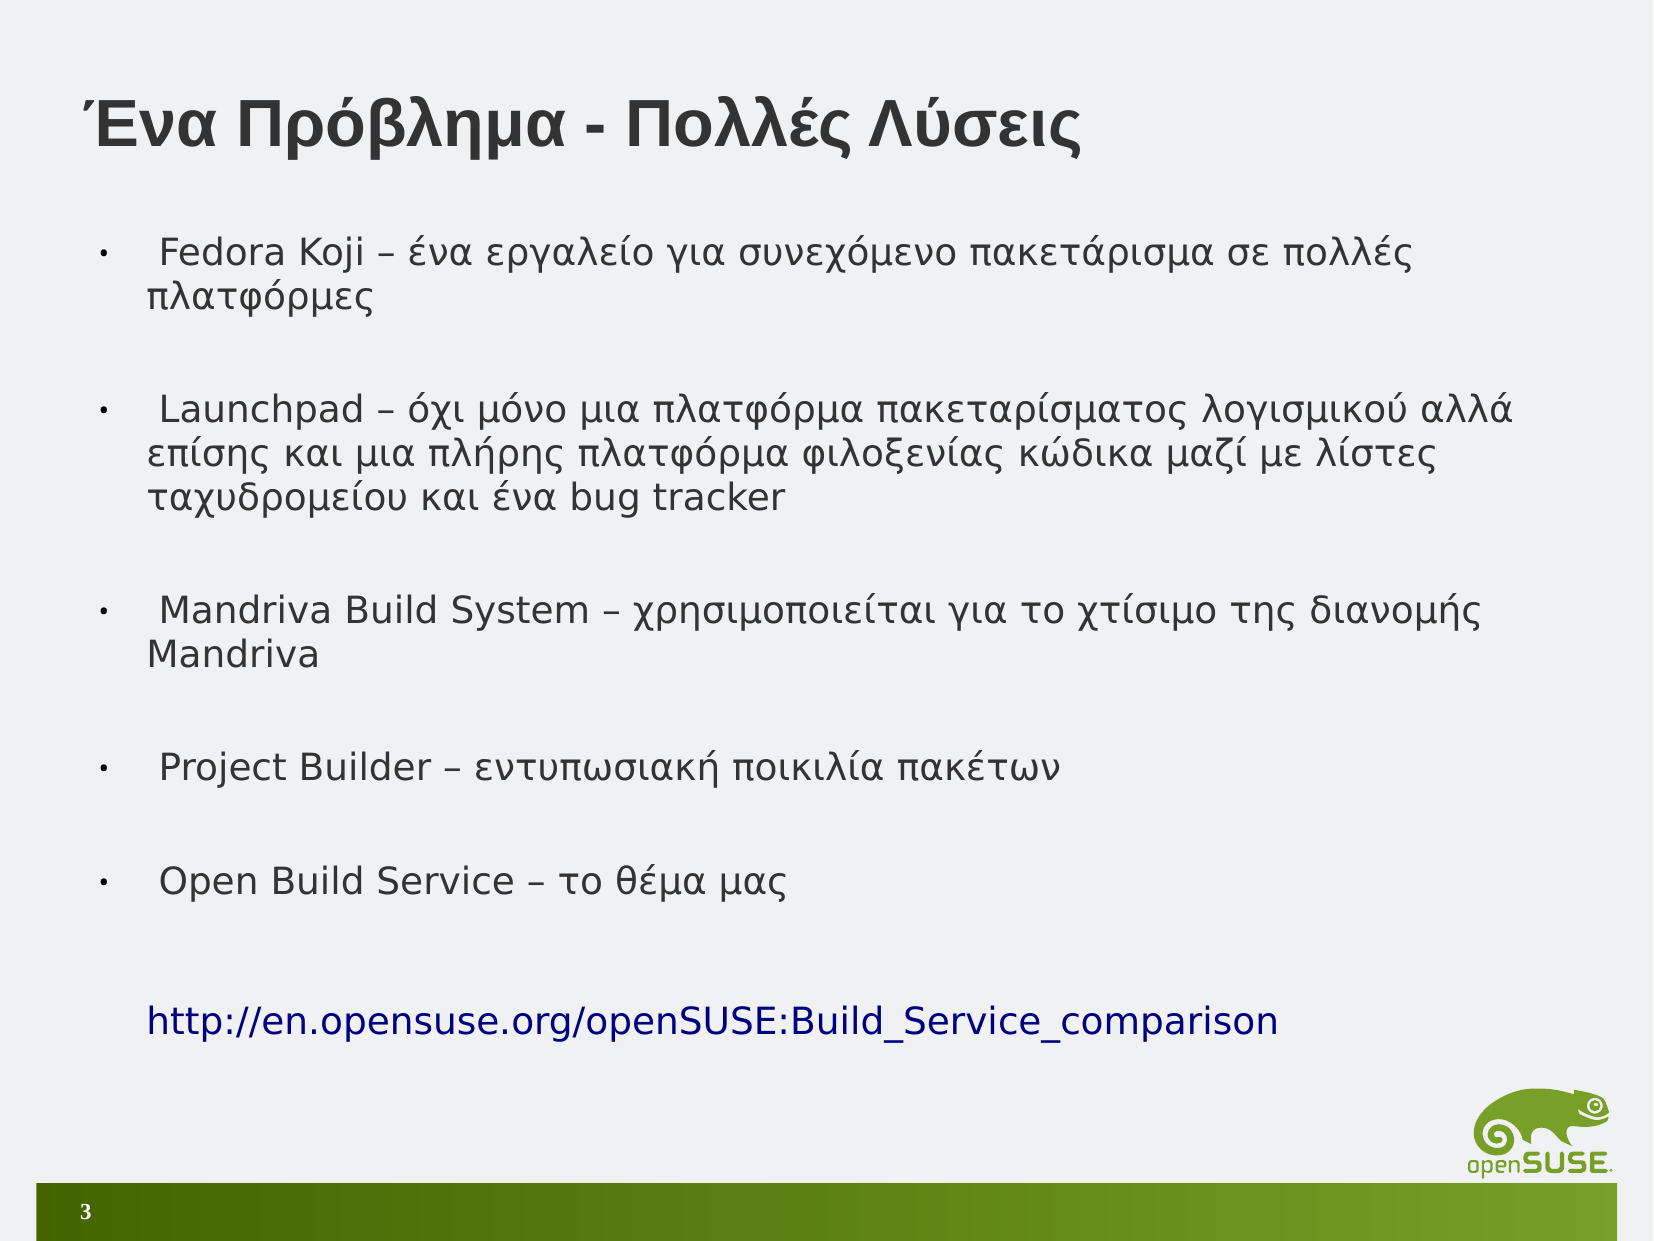

# Ένα Πρόβλημα - Πολλές Λύσεις
 Fedora Koji – ένα εργαλείο για συνεχόμενο πακετάρισμα σε πολλές πλατφόρμες
 Launchpad – όχι μόνο μια πλατφόρμα πακεταρίσματος λογισμικού αλλά επίσης και μια πλήρης πλατφόρμα φιλοξενίας κώδικα μαζί με λίστες ταχυδρομείου και ένα bug tracker
 Mandriva Build System – χρησιμοποιείται για το χτίσιμο της διανομής Mandriva
 Project Builder – εντυπωσιακή ποικιλία πακέτων
 Open Build Service – το θέμα μας
http://en.opensuse.org/openSUSE:Build_Service_comparison
3